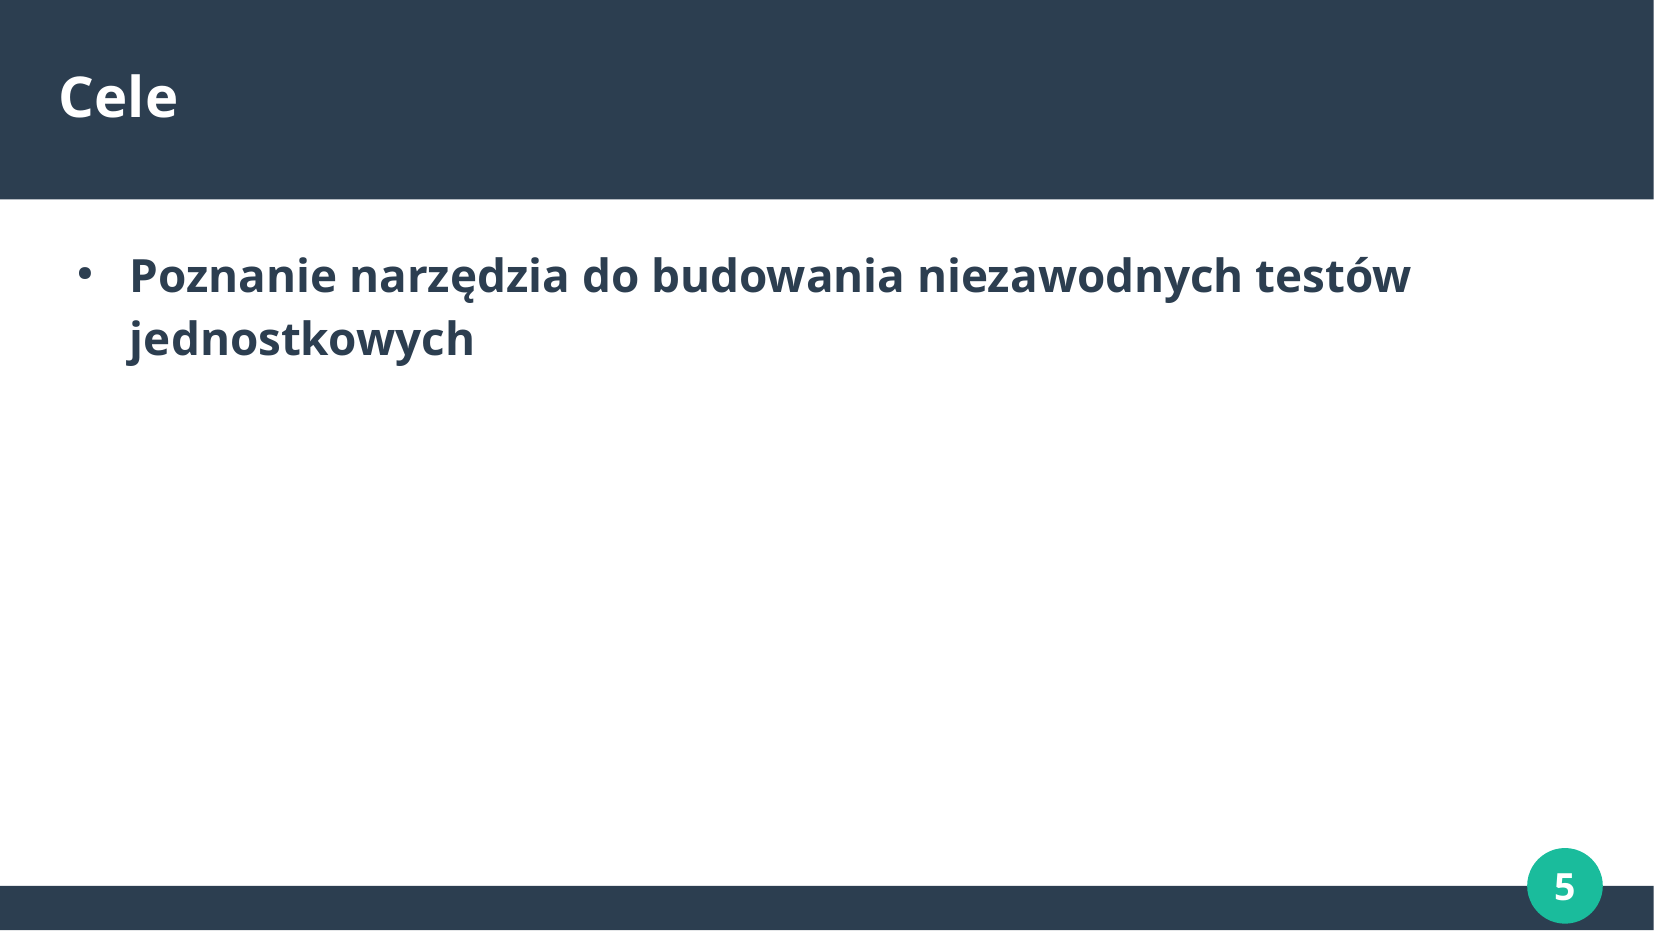

# Cele
Poznanie narzędzia do budowania niezawodnych testów jednostkowych